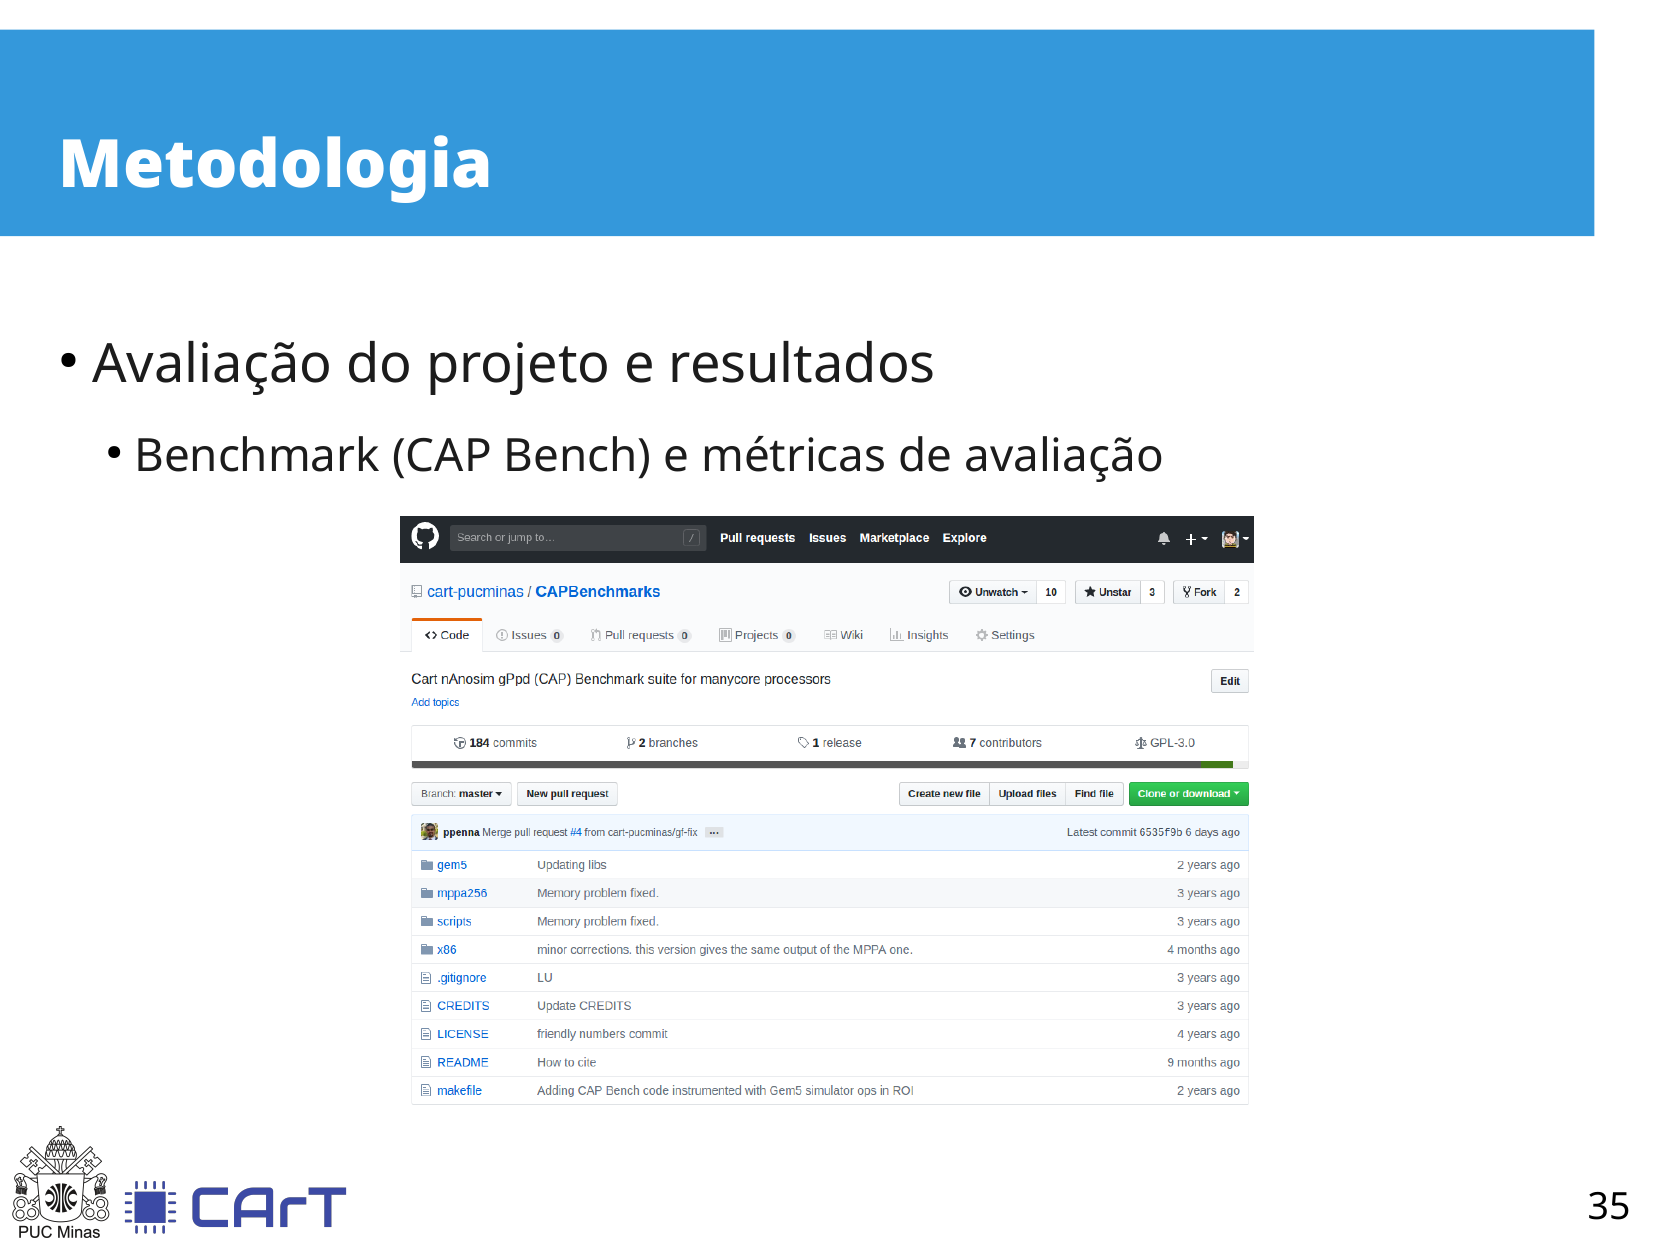

# Metodologia
 Avaliação do projeto e resultados
 Benchmark (CAP Bench) e métricas de avaliação
35